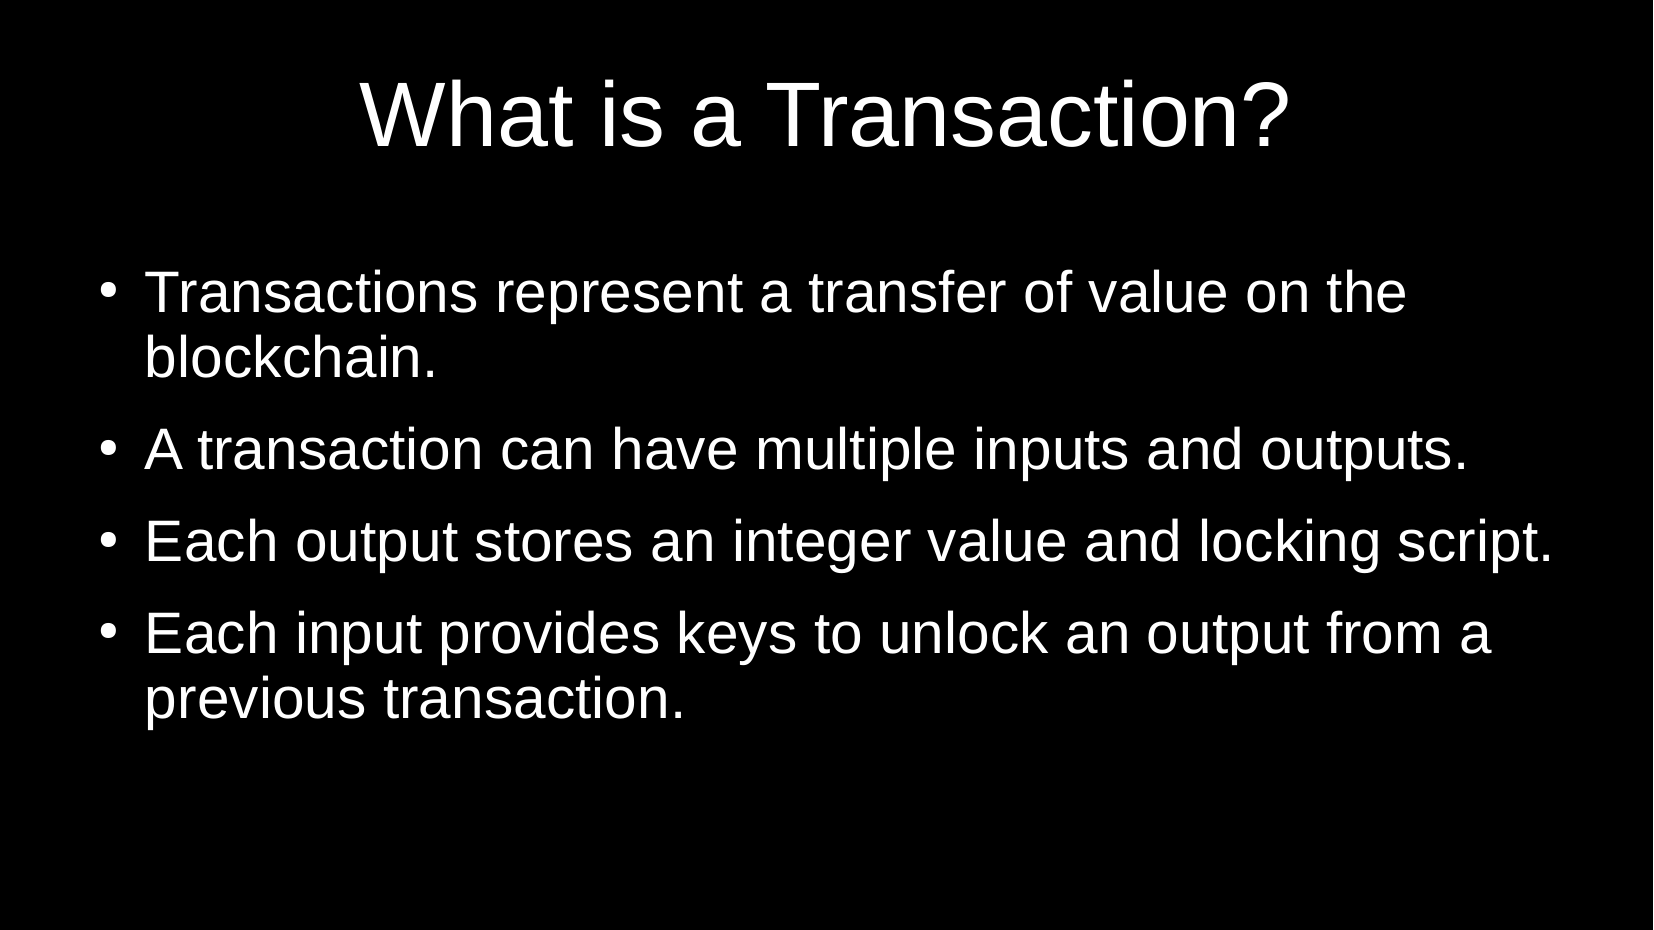

# What is a Transaction?
Transactions represent a transfer of value on the blockchain.
A transaction can have multiple inputs and outputs.
Each output stores an integer value and locking script.
Each input provides keys to unlock an output from a previous transaction.